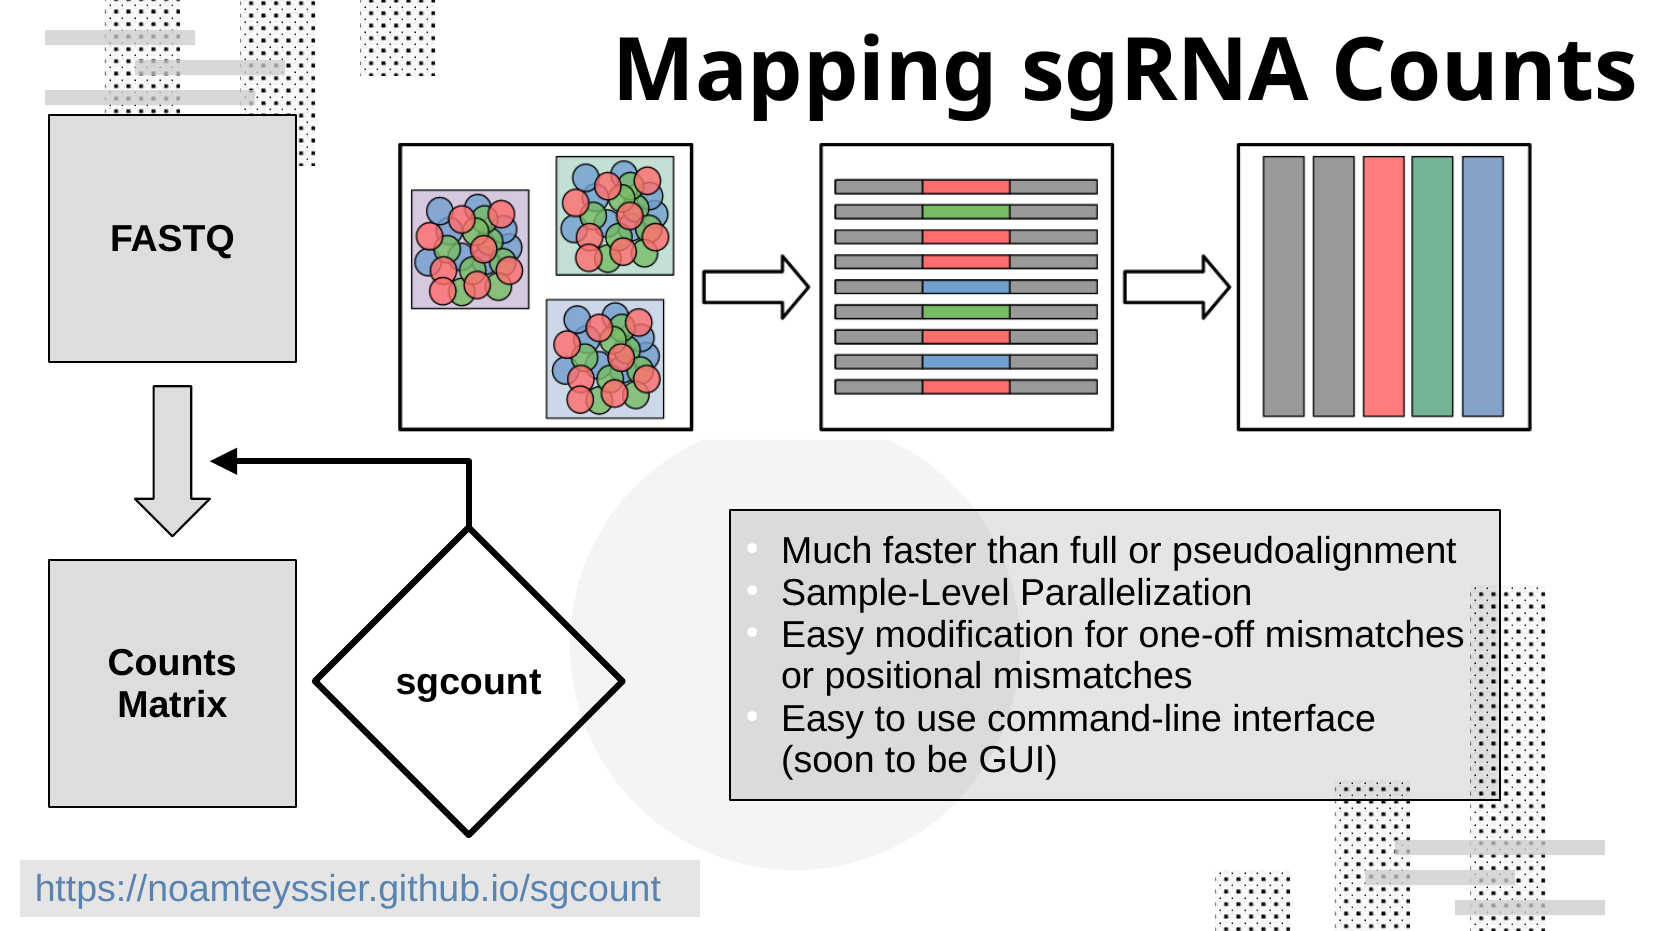

Mapping sgRNA Counts
FASTQ
Much faster than full or pseudoalignment
Sample-Level Parallelization
Easy modification for one-off mismatches
or positional mismatches
Easy to use command-line interface
(soon to be GUI)
sgcount
Counts
Matrix
https://noamteyssier.github.io/sgcount